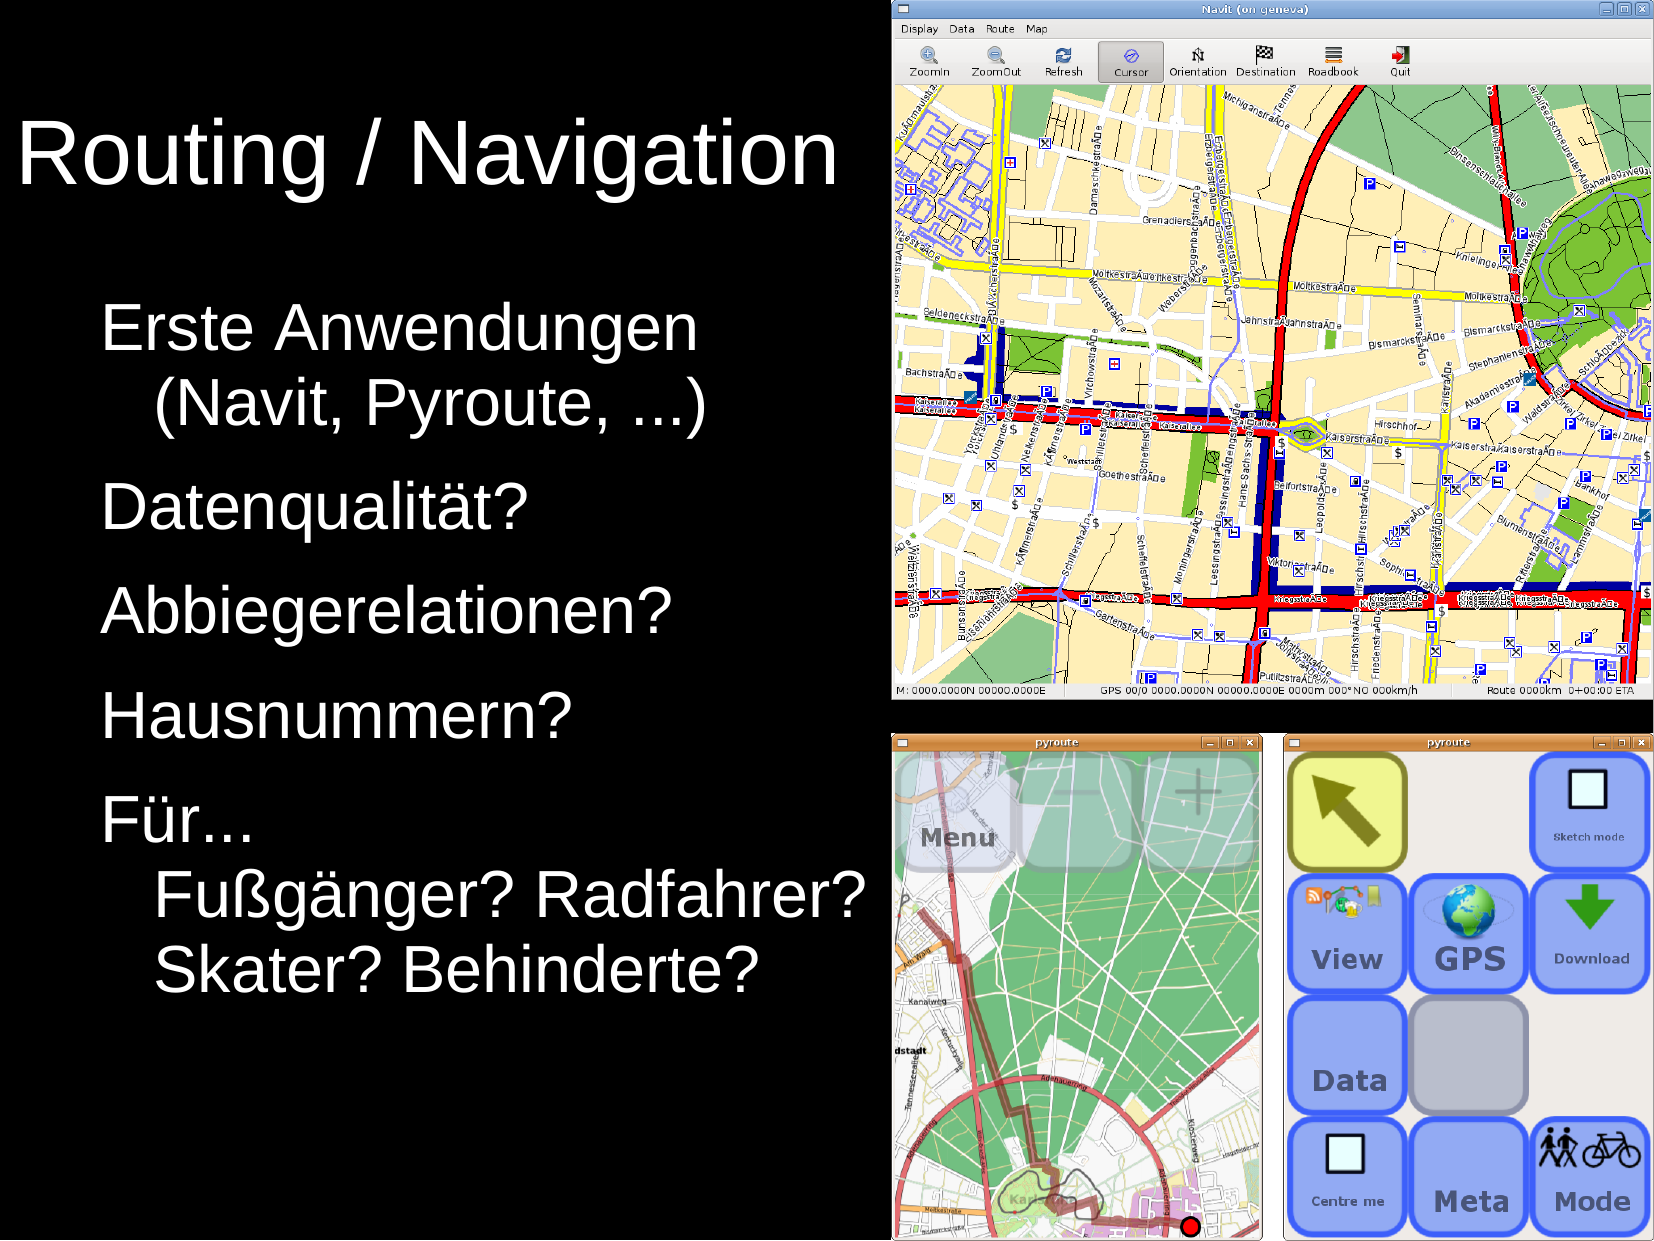

# Routing / Navigation
Erste Anwendungen
(Navit, Pyroute, ...)
Datenqualität?
Abbiegerelationen?
Hausnummern?
Für...
Fußgänger? Radfahrer? Skater? Behinderte?